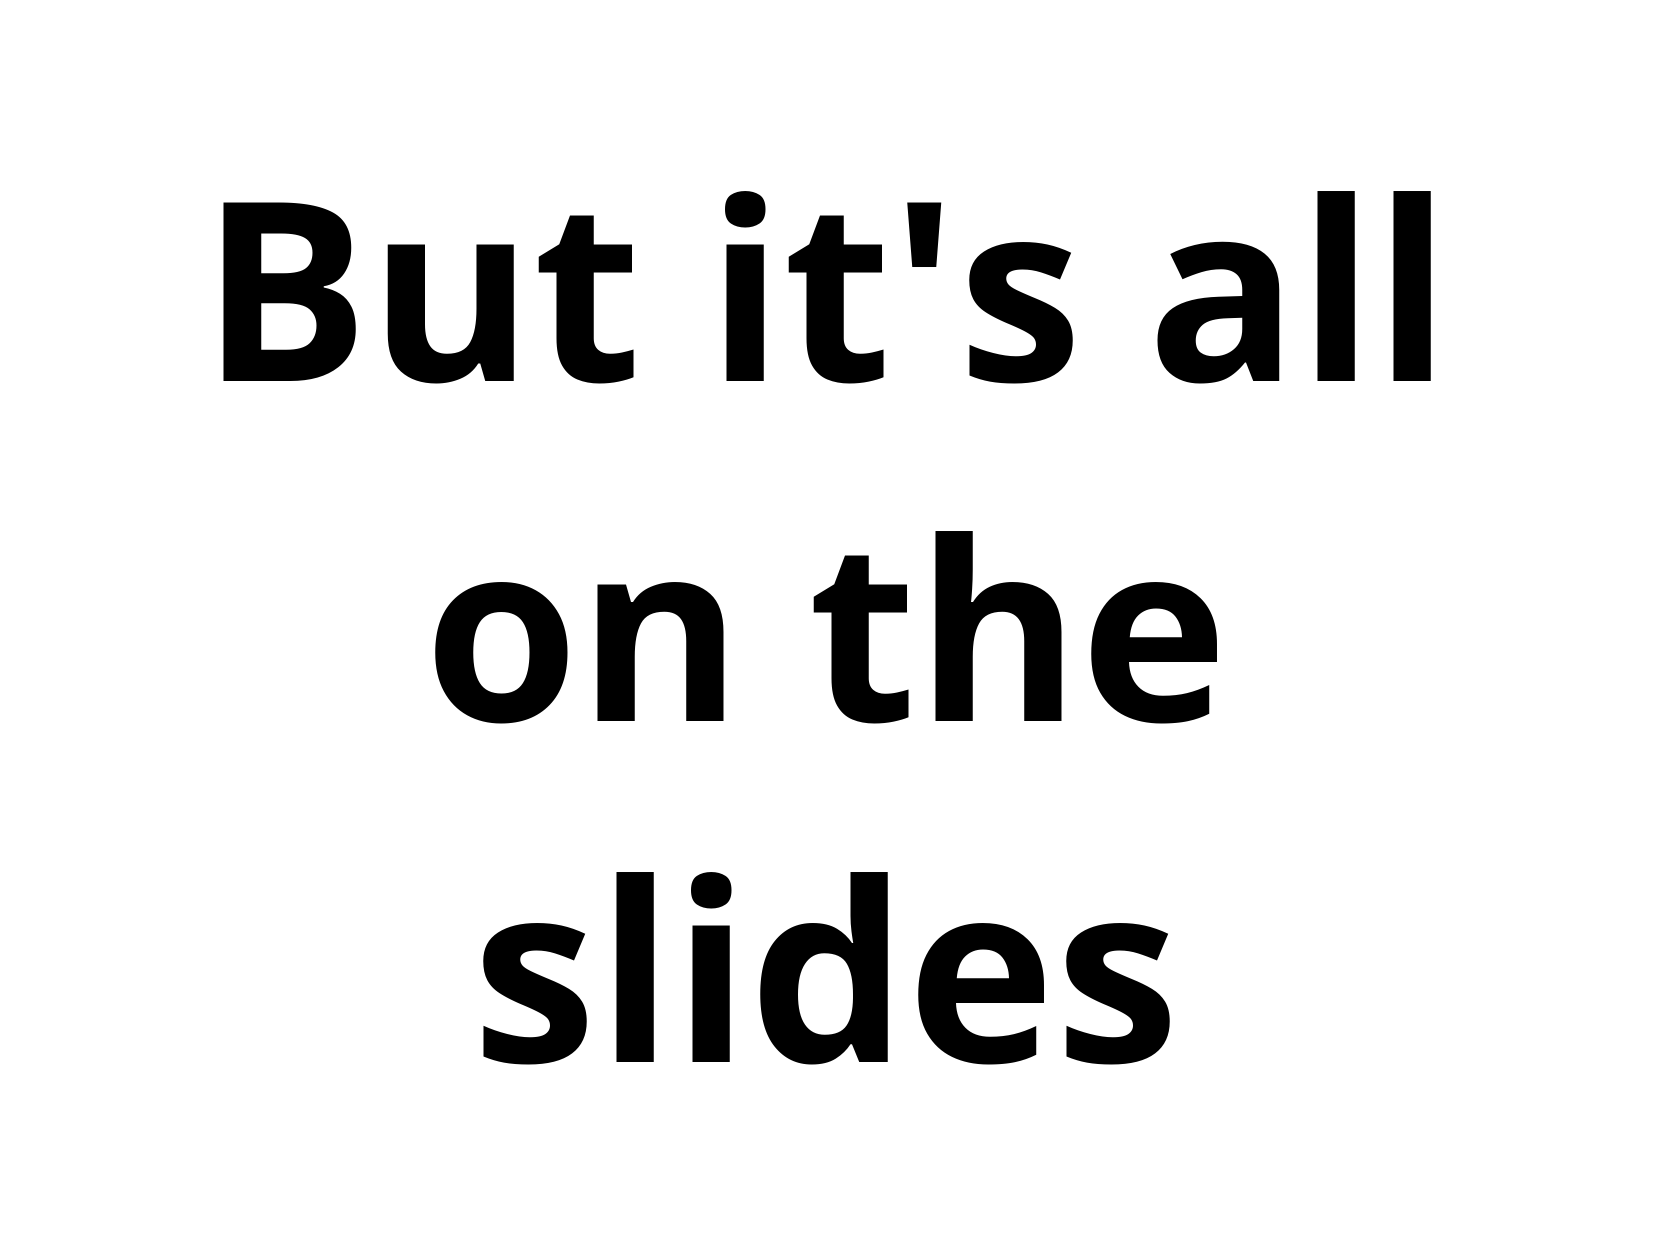

# But it's all on the slides